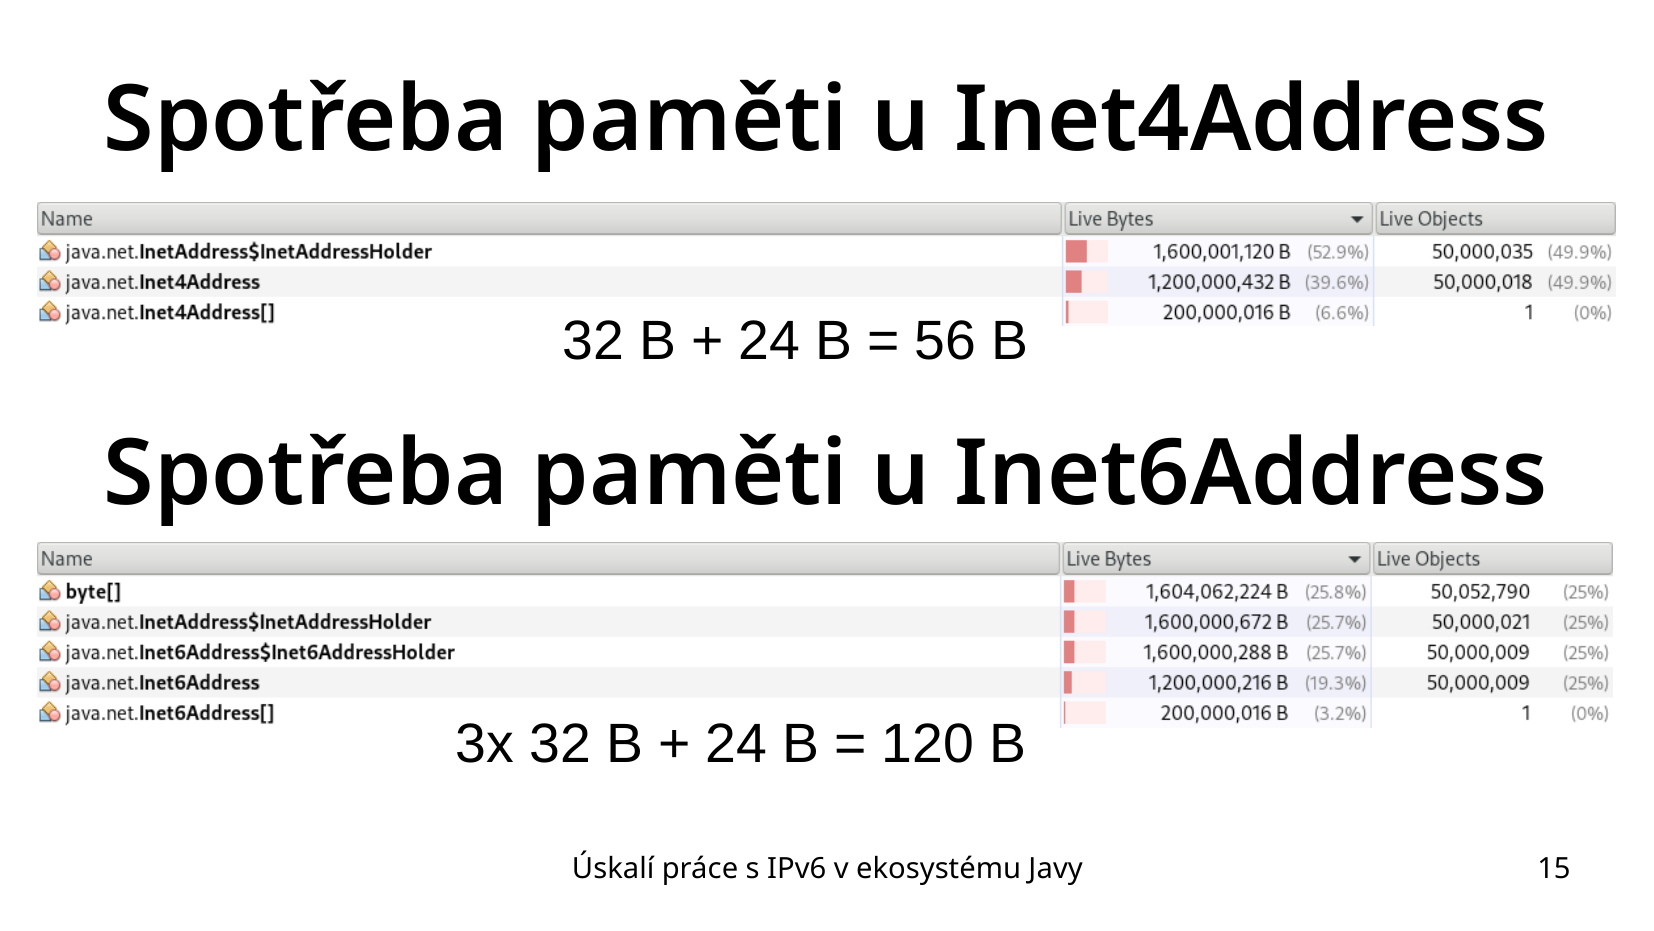

# Spotřeba paměti u Inet4Address
32 B + 24 B = 56 B
Spotřeba paměti u Inet6Address
3x 32 B + 24 B = 120 B
Úskalí práce s IPv6 v ekosystému Javy
15